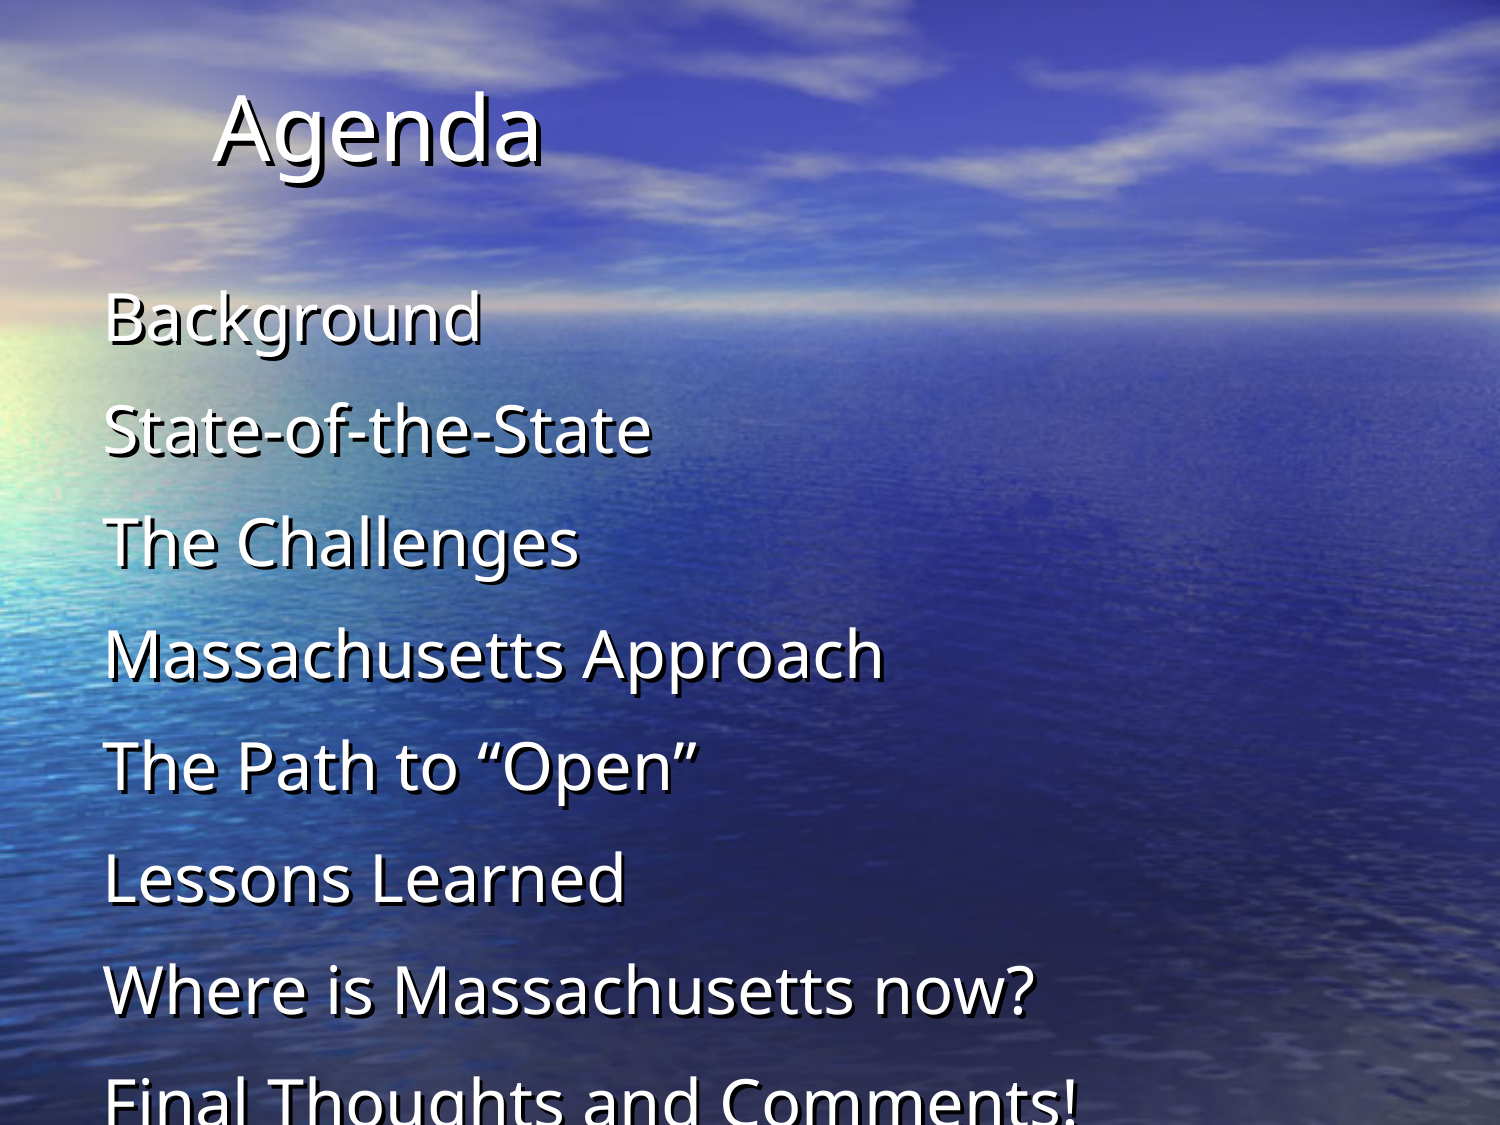

# Agenda
Background
State-of-the-State
The Challenges
Massachusetts Approach
The Path to “Open”
Lessons Learned
Where is Massachusetts now?
Final Thoughts and Comments!